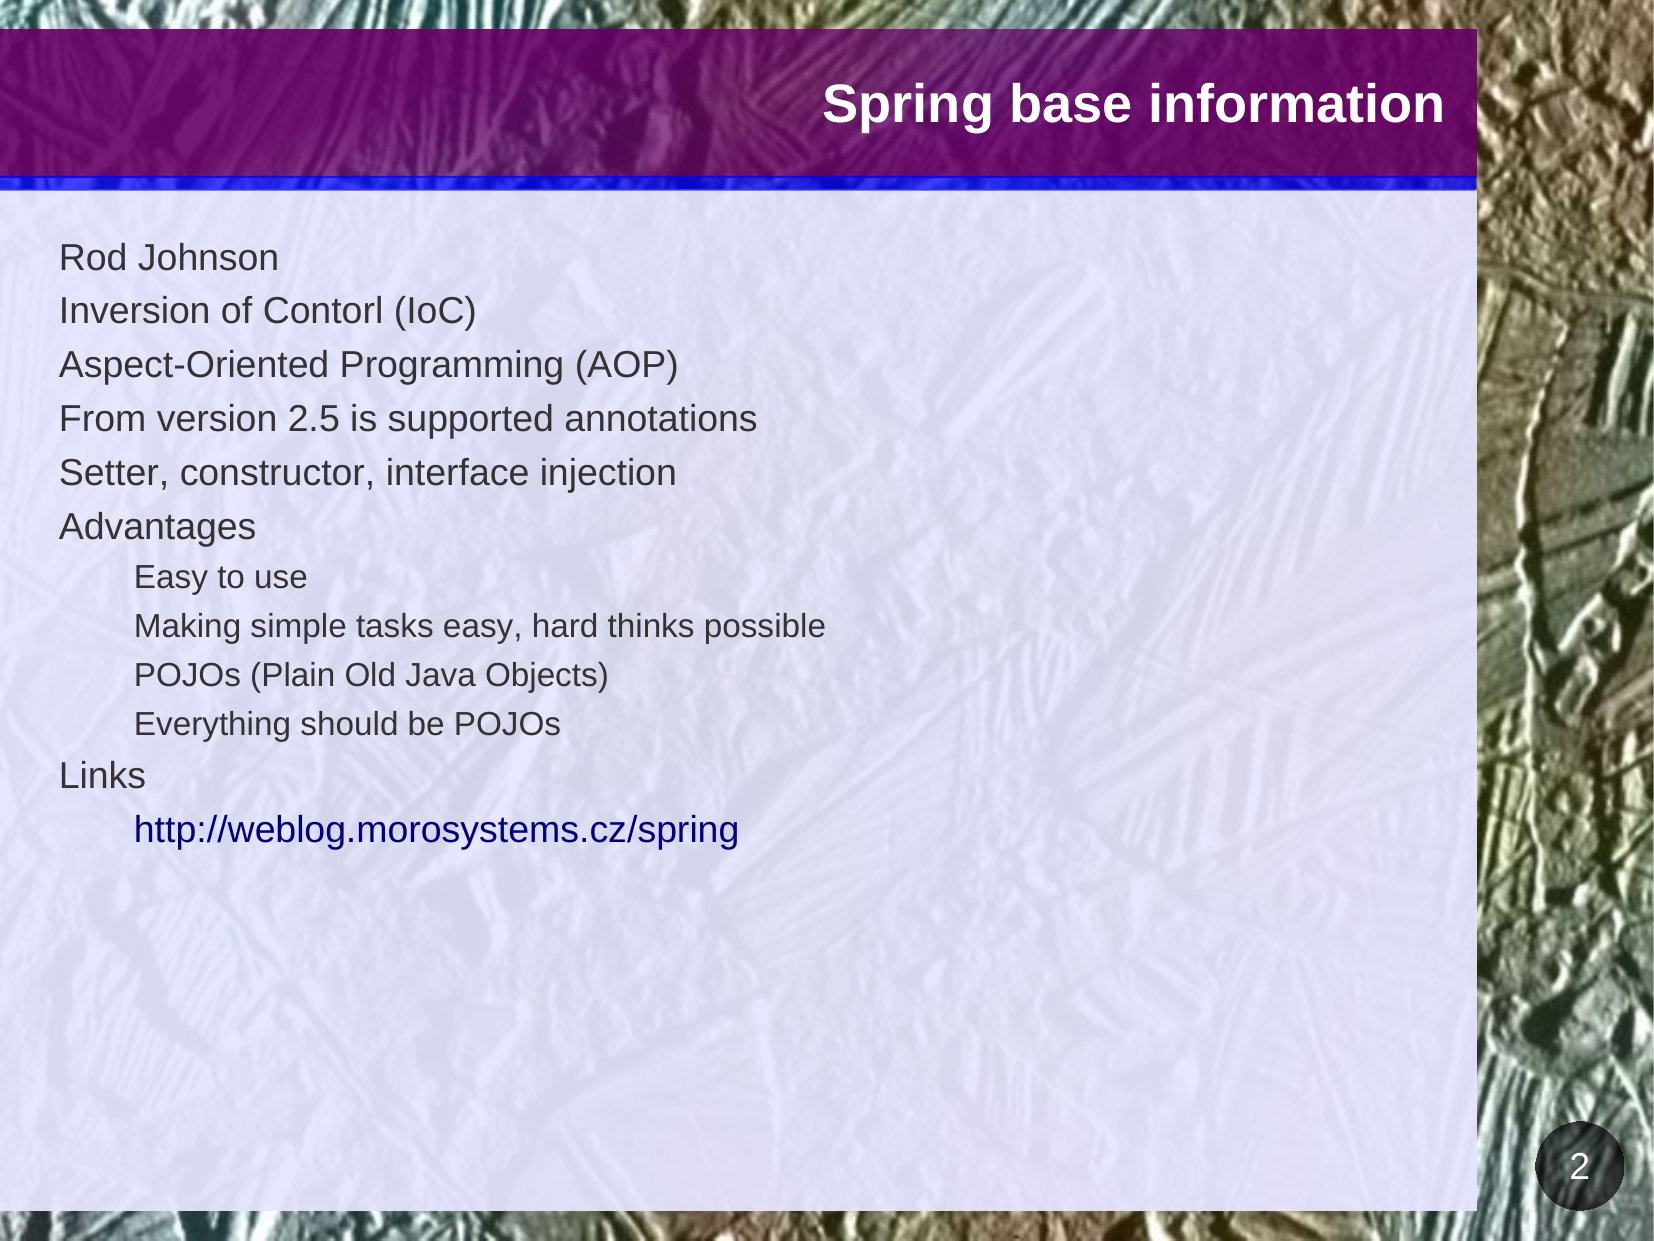

# Spring base information
Rod Johnson
Inversion of Contorl (IoC)
Aspect-Oriented Programming (AOP)
From version 2.5 is supported annotations
Setter, constructor, interface injection
Advantages
Easy to use
Making simple tasks easy, hard thinks possible
POJOs (Plain Old Java Objects)
Everything should be POJOs
Links
http://weblog.morosystems.cz/spring